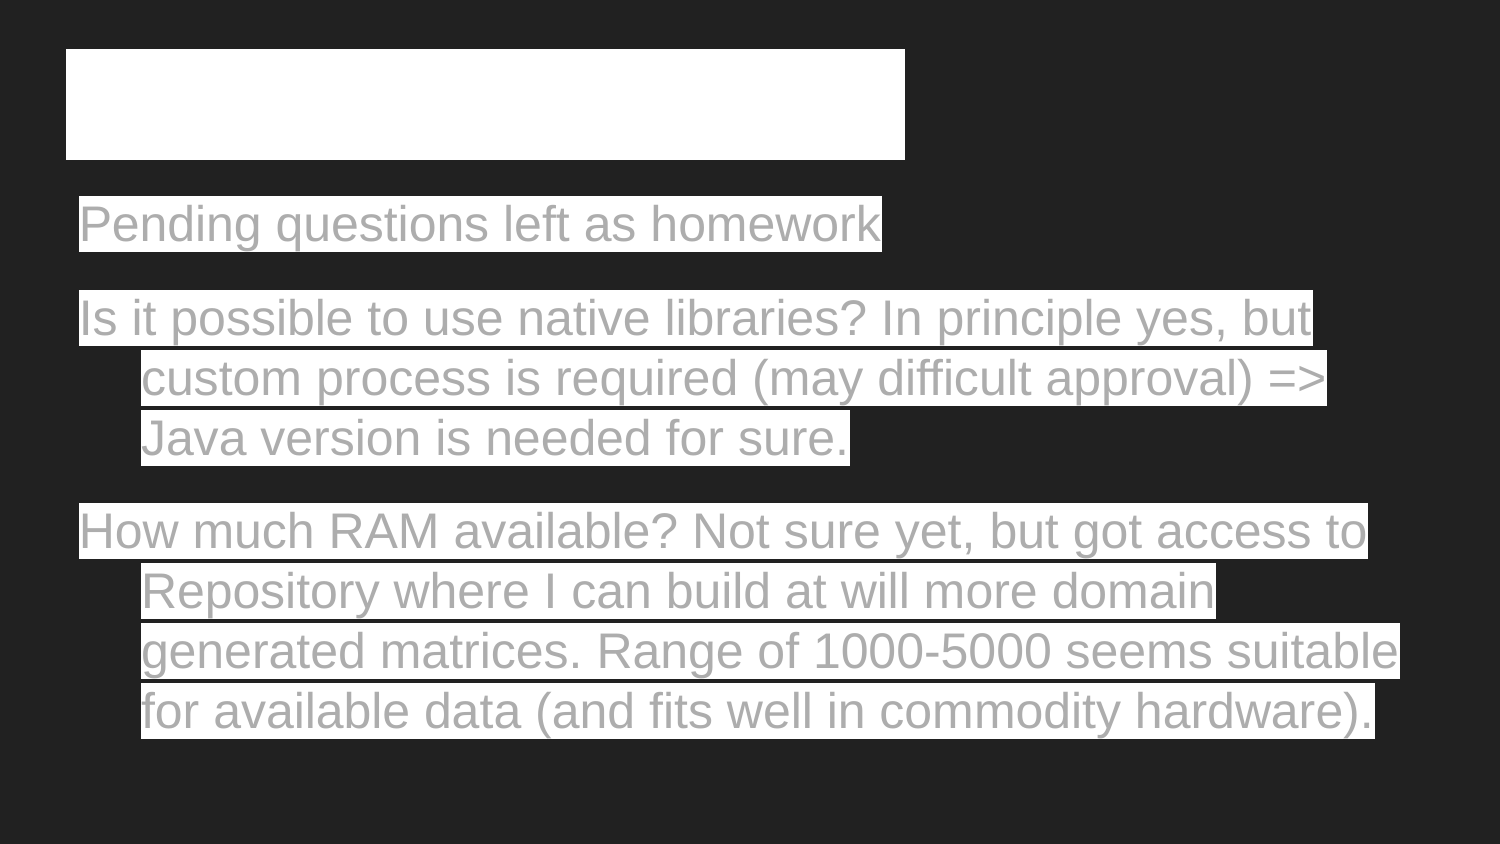

# Application context
Pending questions left as homework
Is it possible to use native libraries? In principle yes, but custom process is required (may difficult approval) => Java version is needed for sure.
How much RAM available? Not sure yet, but got access to Repository where I can build at will more domain generated matrices. Range of 1000-5000 seems suitable for available data (and fits well in commodity hardware).